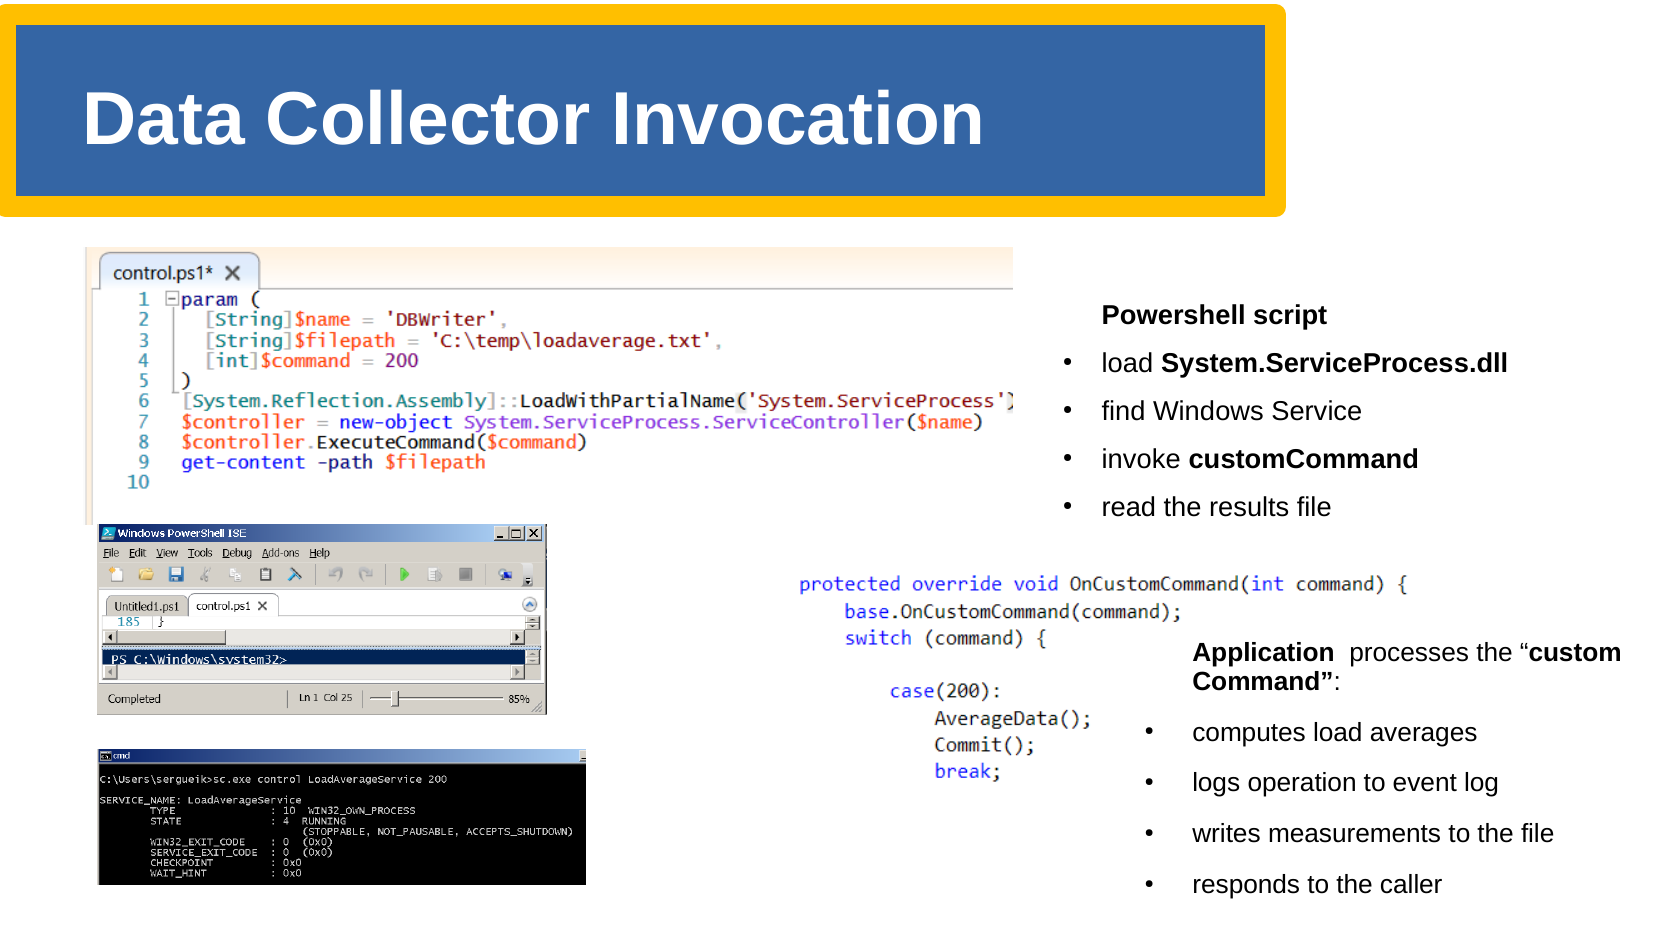

# Data Collector Invocation
Powershell script
load System.ServiceProcess.dll
find Windows Service
invoke customCommand
read the results file
Application processes the “custom Command”:
computes load averages
logs operation to event log
writes measurements to the file
responds to the caller